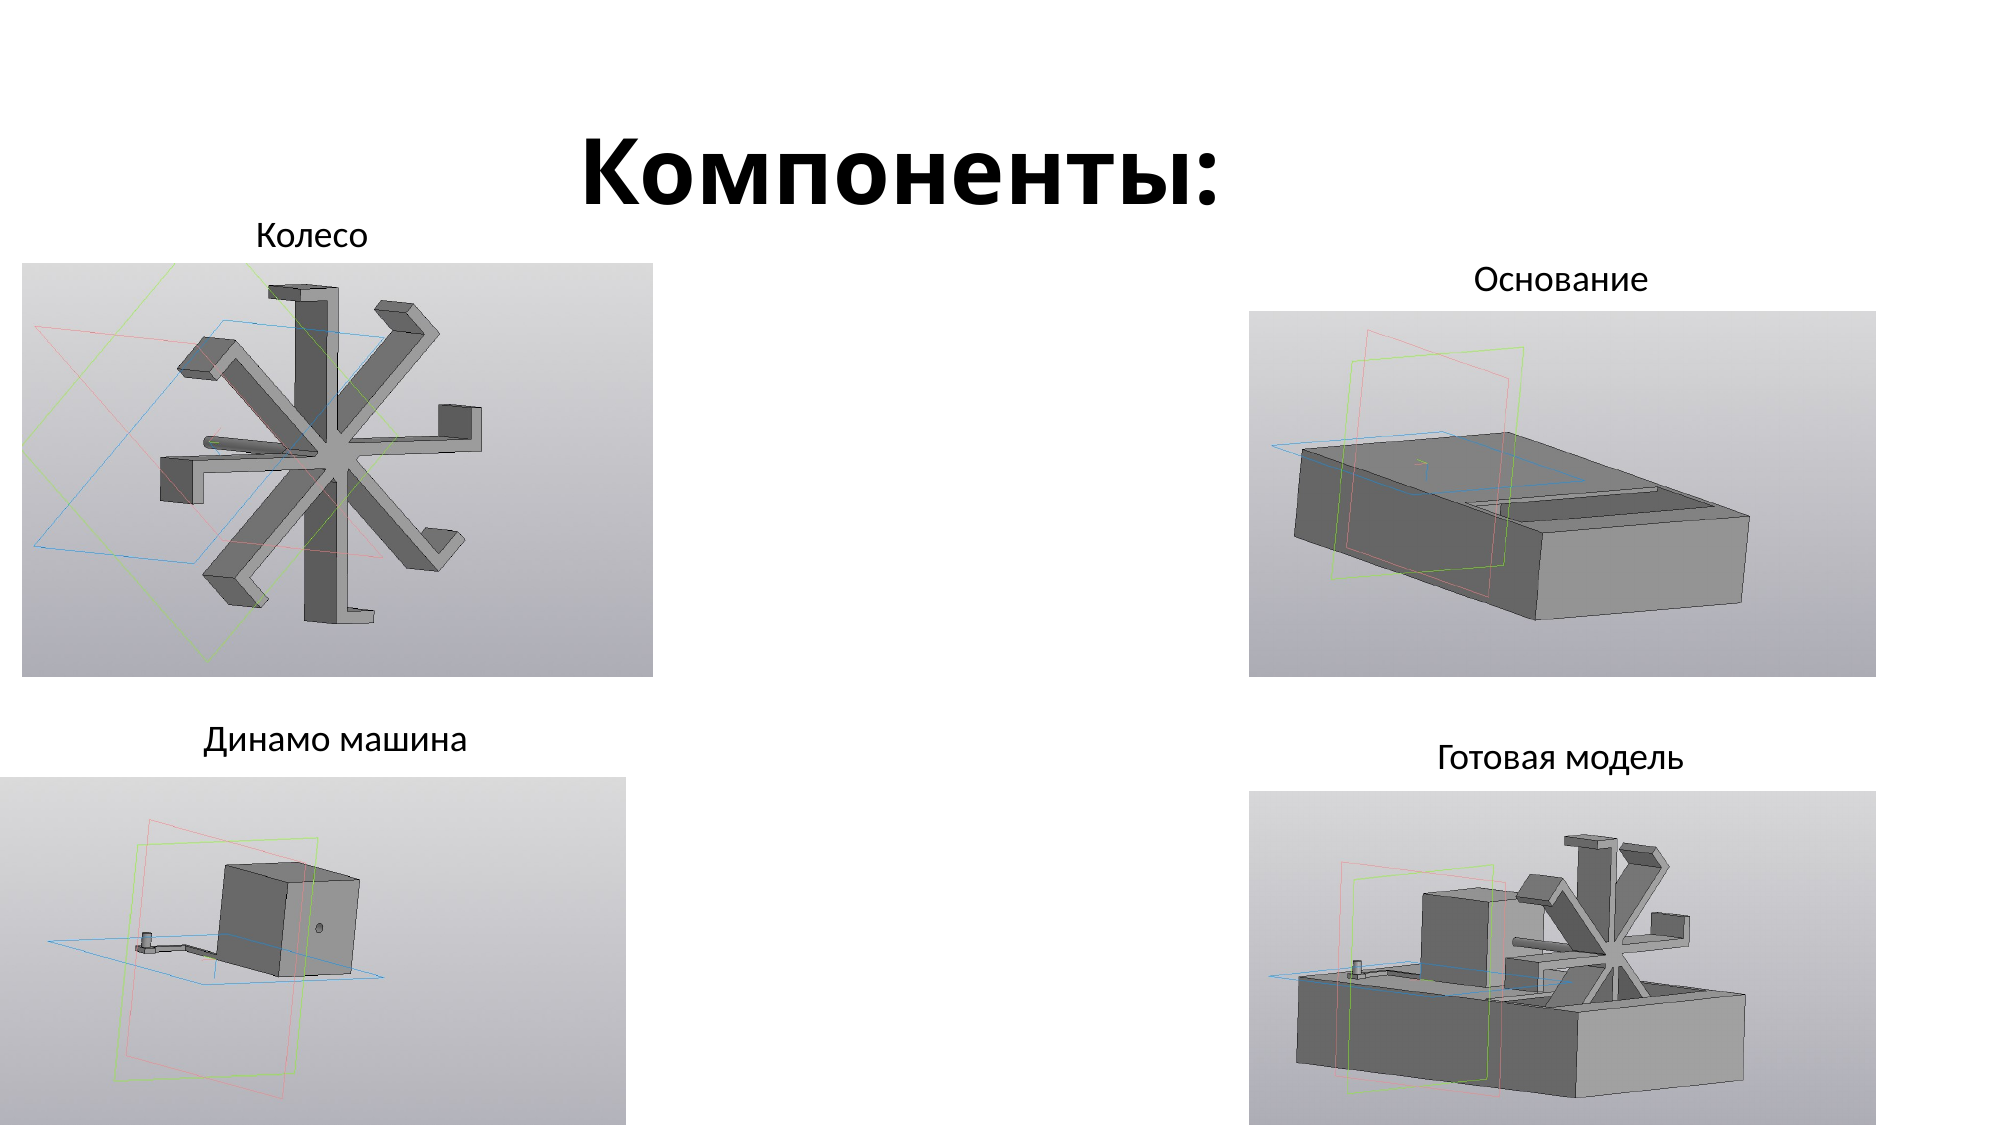

# Компоненты:
Колесо
Основание
Динамо машина
Готовая модель